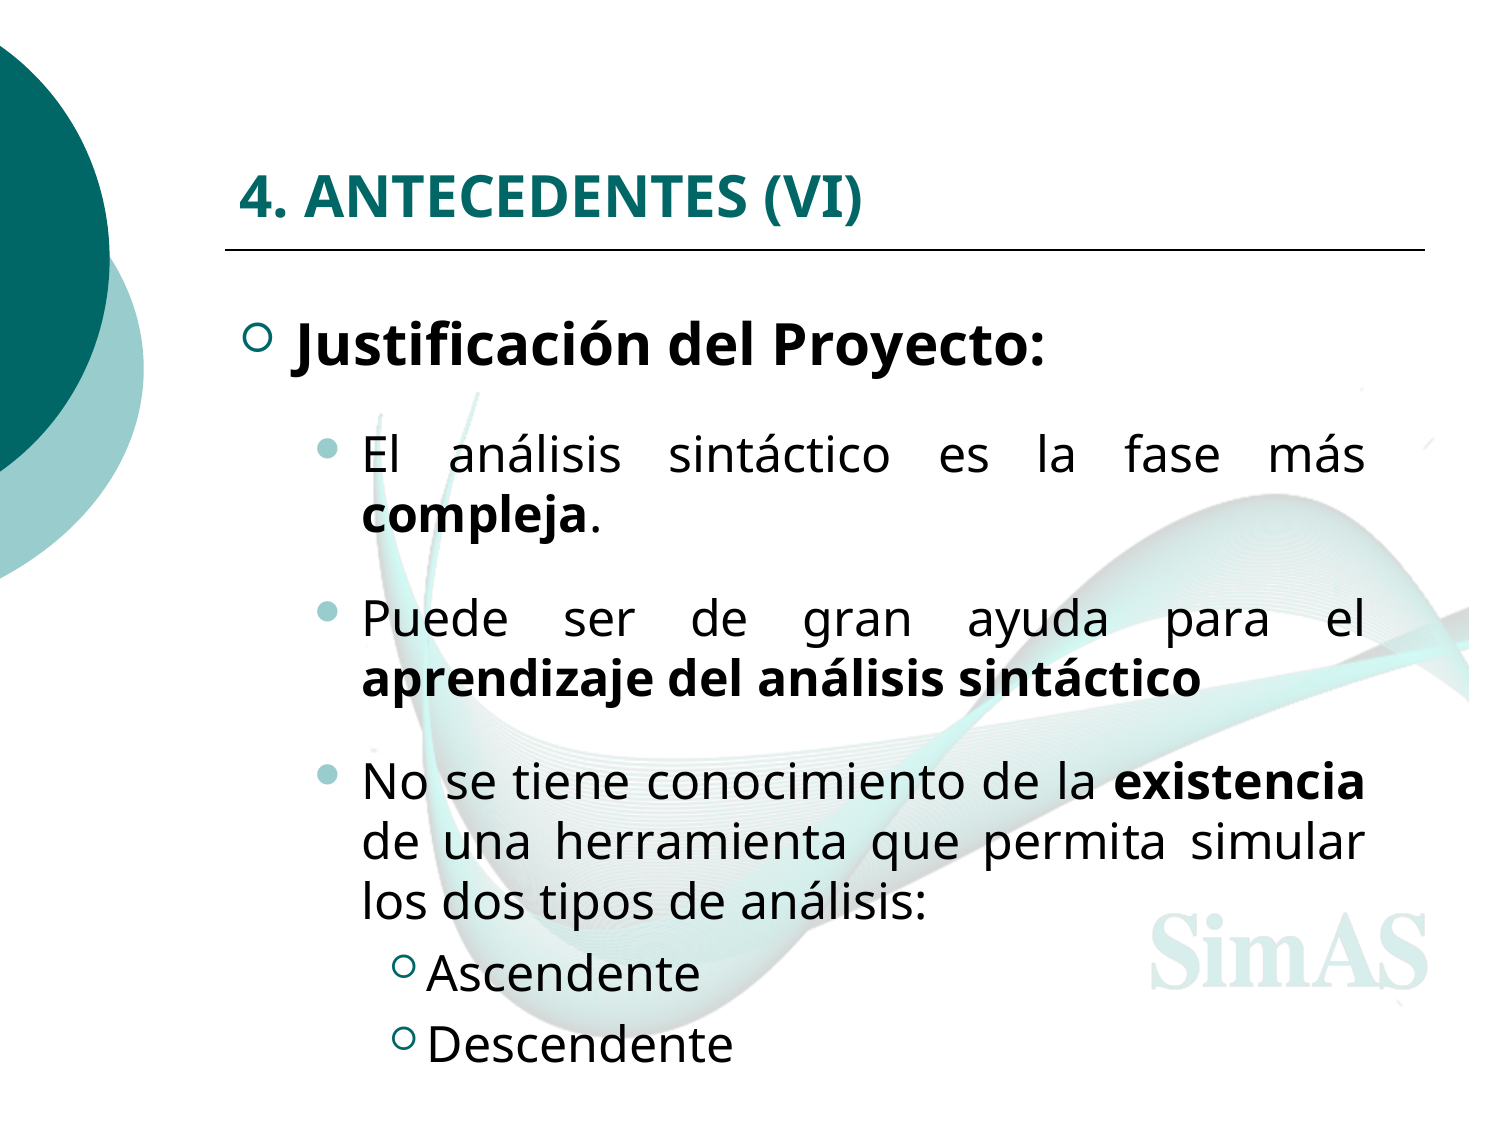

# 4. ANTECEDENTES (VI)
Justificación del Proyecto:
El análisis sintáctico es la fase más compleja.
Puede ser de gran ayuda para el aprendizaje del análisis sintáctico
No se tiene conocimiento de la existencia de una herramienta que permita simular los dos tipos de análisis:
Ascendente
Descendente